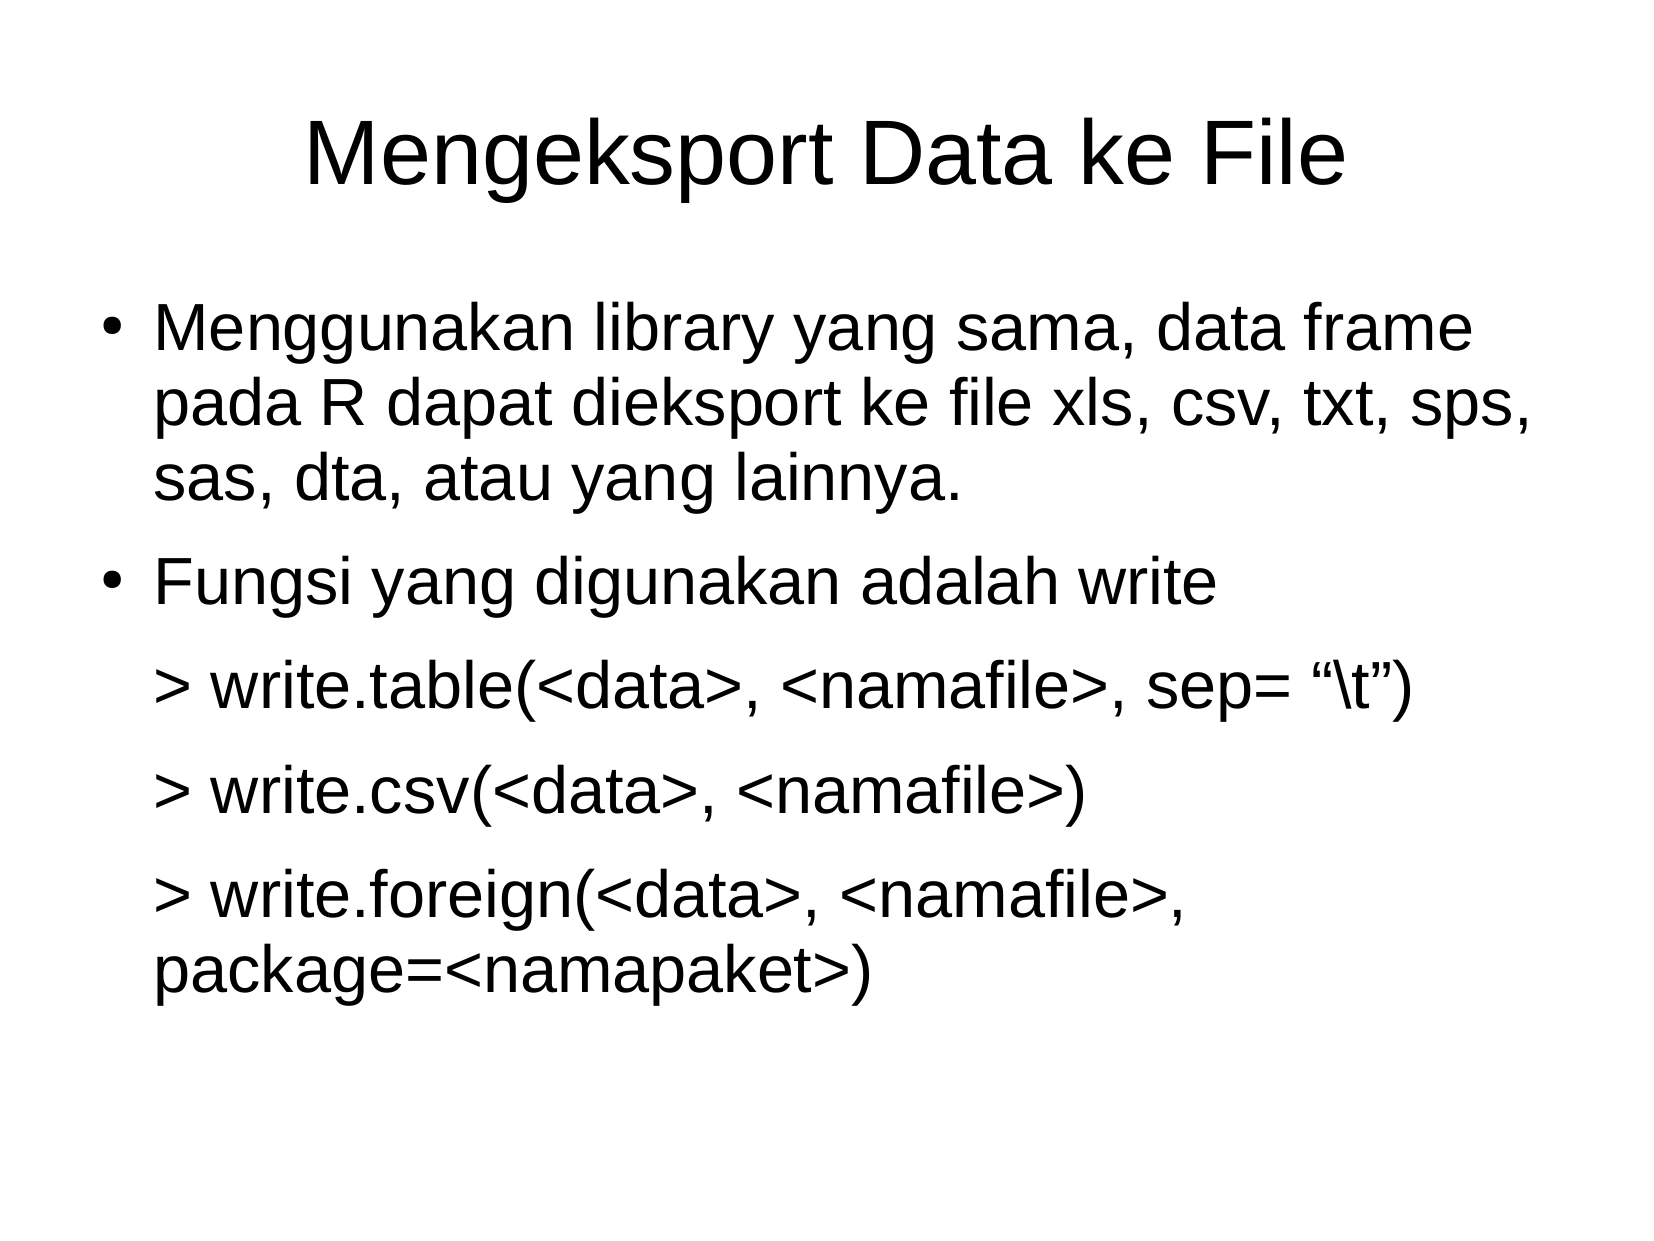

# Mengeksport Data ke File
Menggunakan library yang sama, data frame pada R dapat dieksport ke file xls, csv, txt, sps, sas, dta, atau yang lainnya.
Fungsi yang digunakan adalah write
> write.table(<data>, <namafile>, sep= “\t”)
> write.csv(<data>, <namafile>)
> write.foreign(<data>, <namafile>, package=<namapaket>)